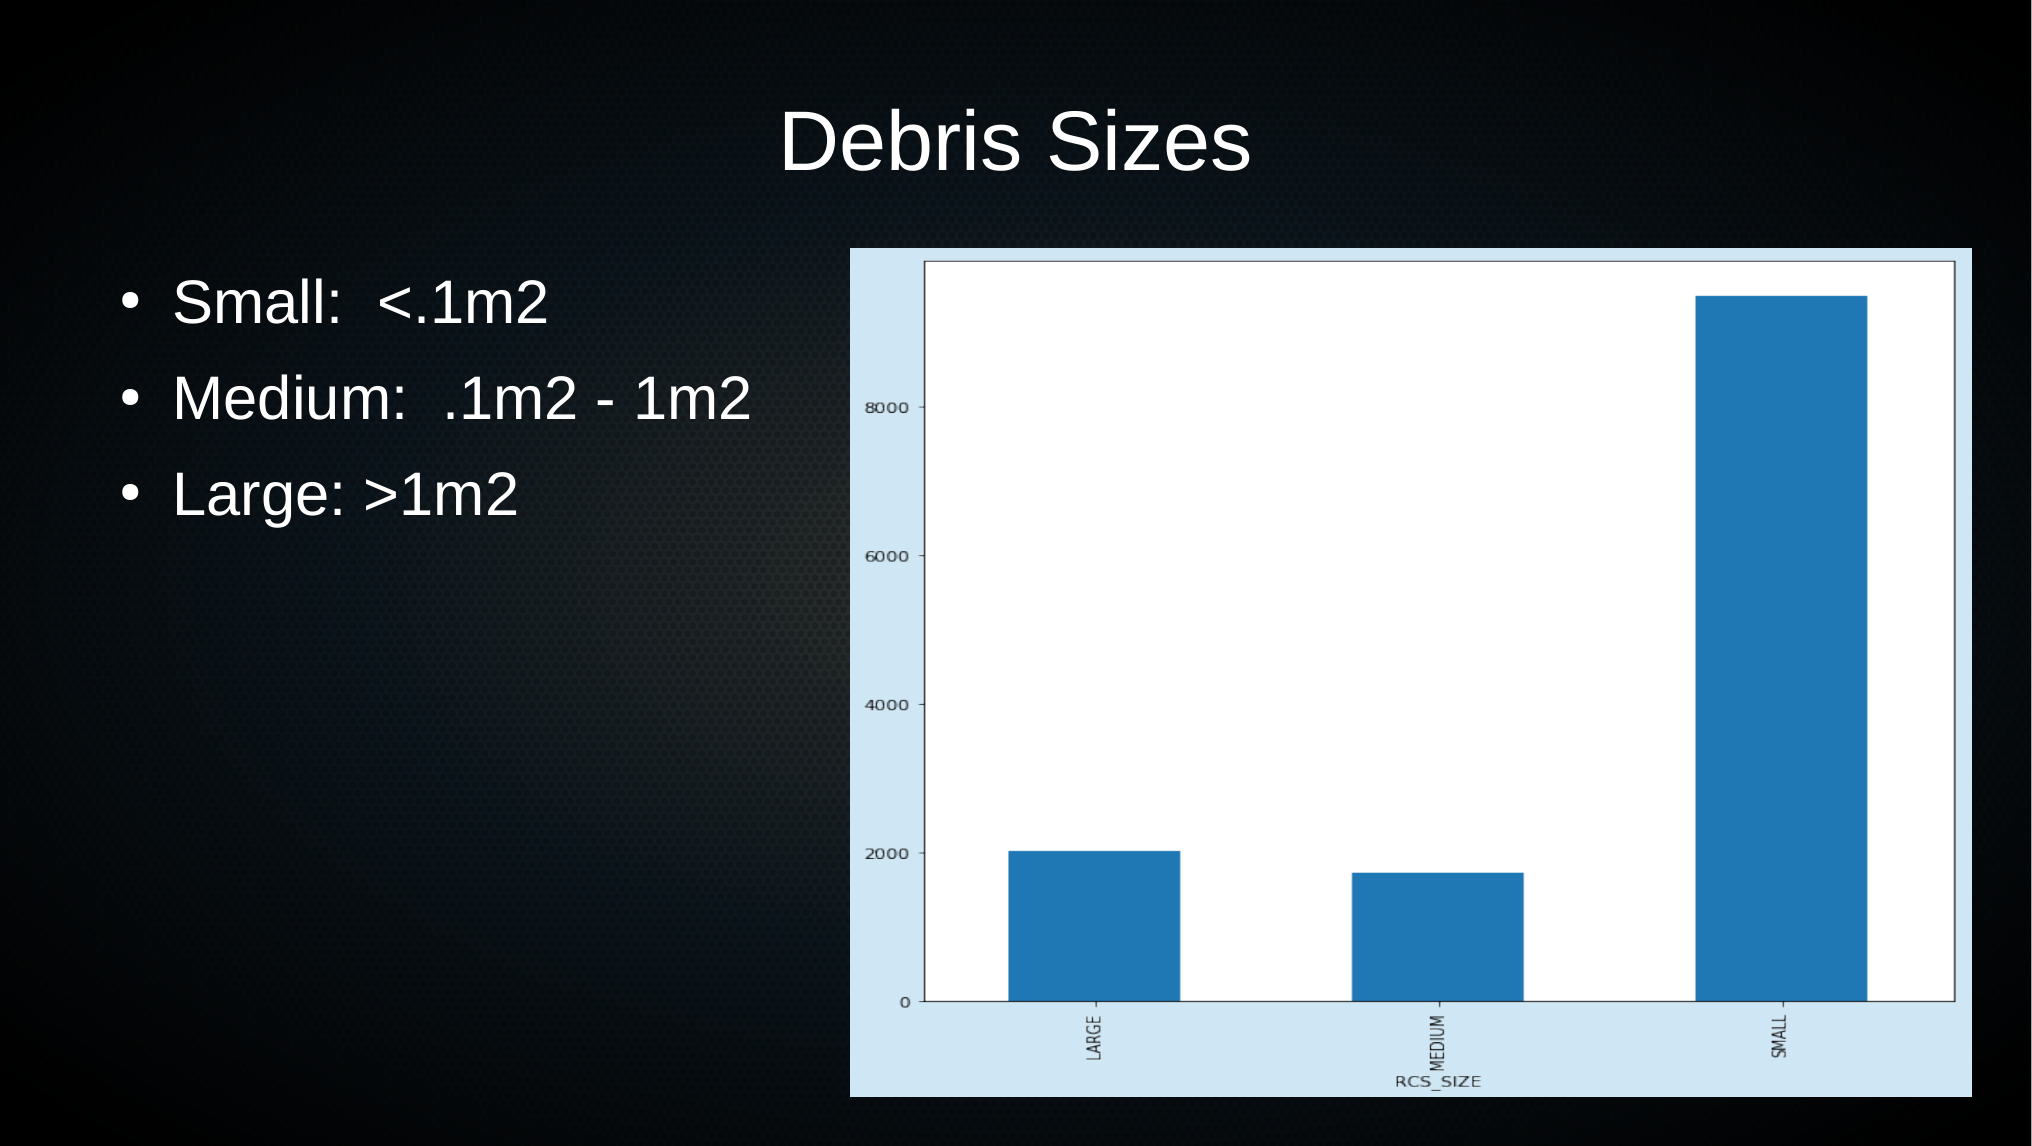

# Debris Sizes
Small: <.1m2
Medium: .1m2 - 1m2
Large: >1m2
7